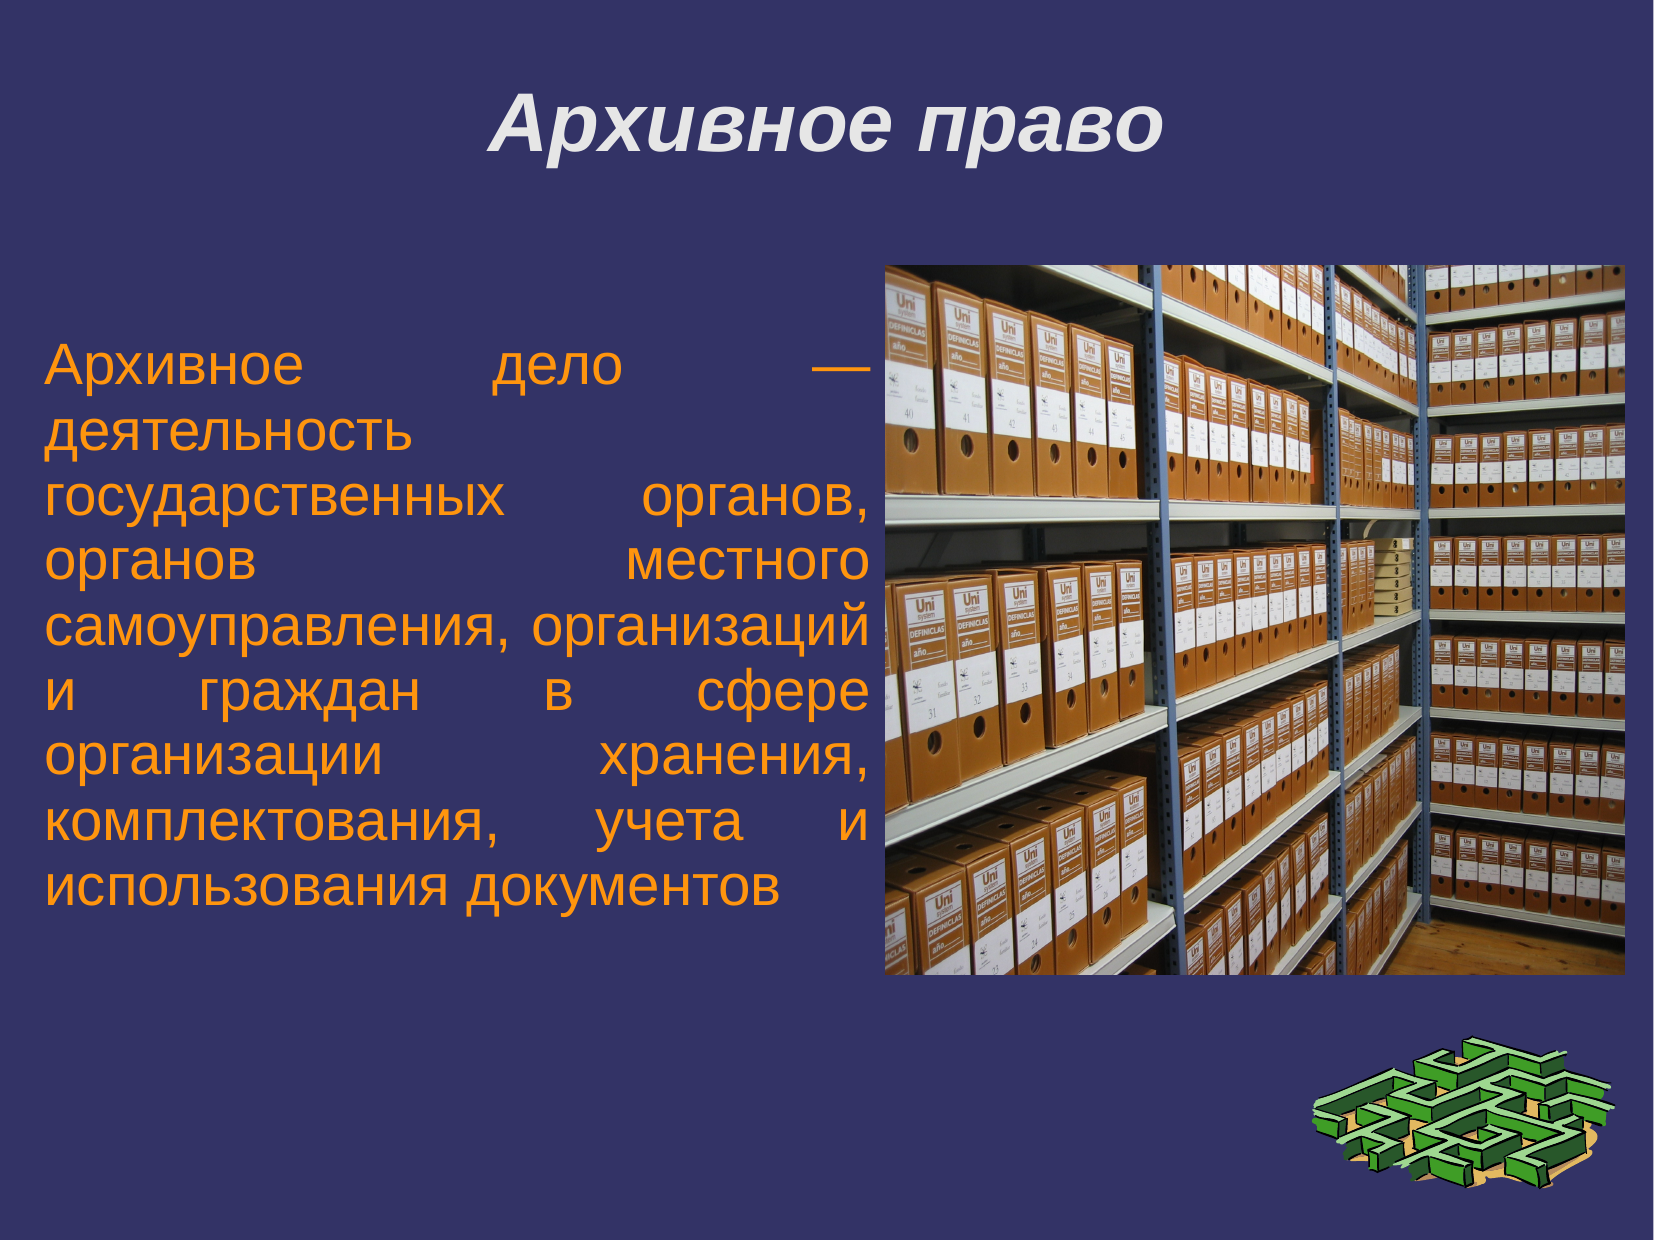

# Архивное право
Архивное дело — деятельность государственных органов, органов местного самоуправления, организаций и граждан в сфере организации хранения, комплектования, учета и использования документов